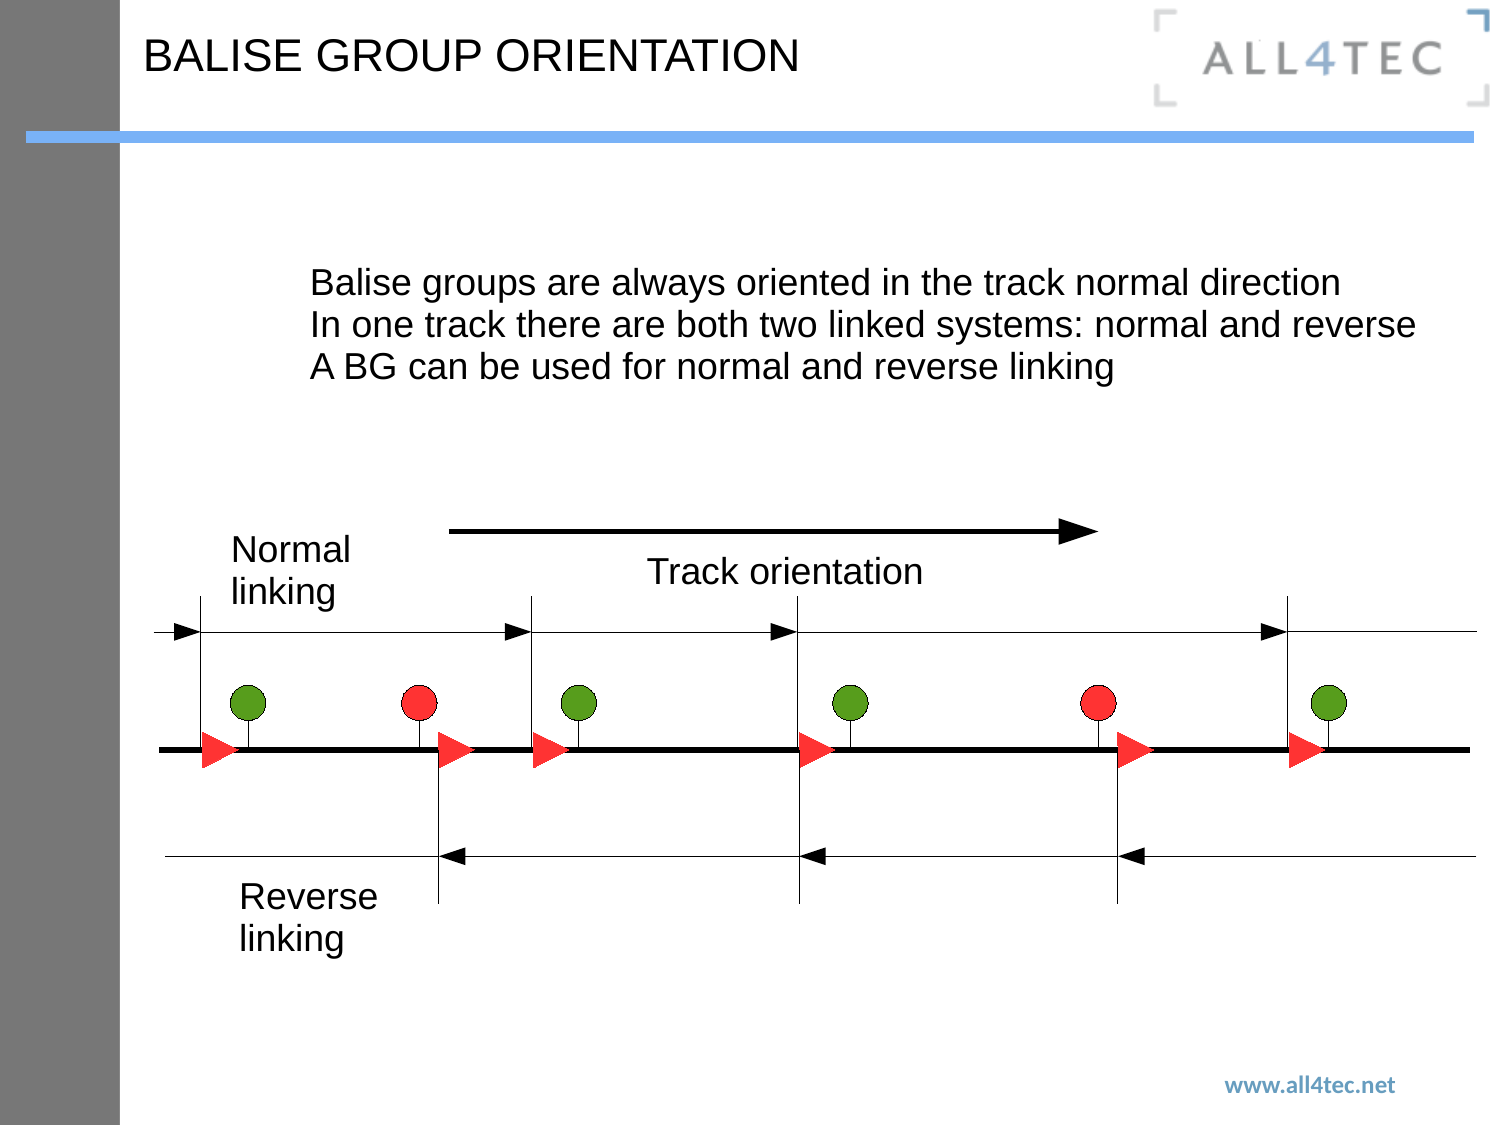

# BALISE GROUP ORIENTATION
Balise groups are always oriented in the track normal direction
In one track there are both two linked systems: normal and reverse
A BG can be used for normal and reverse linking
Normal
linking
Track orientation
Reverse
linking